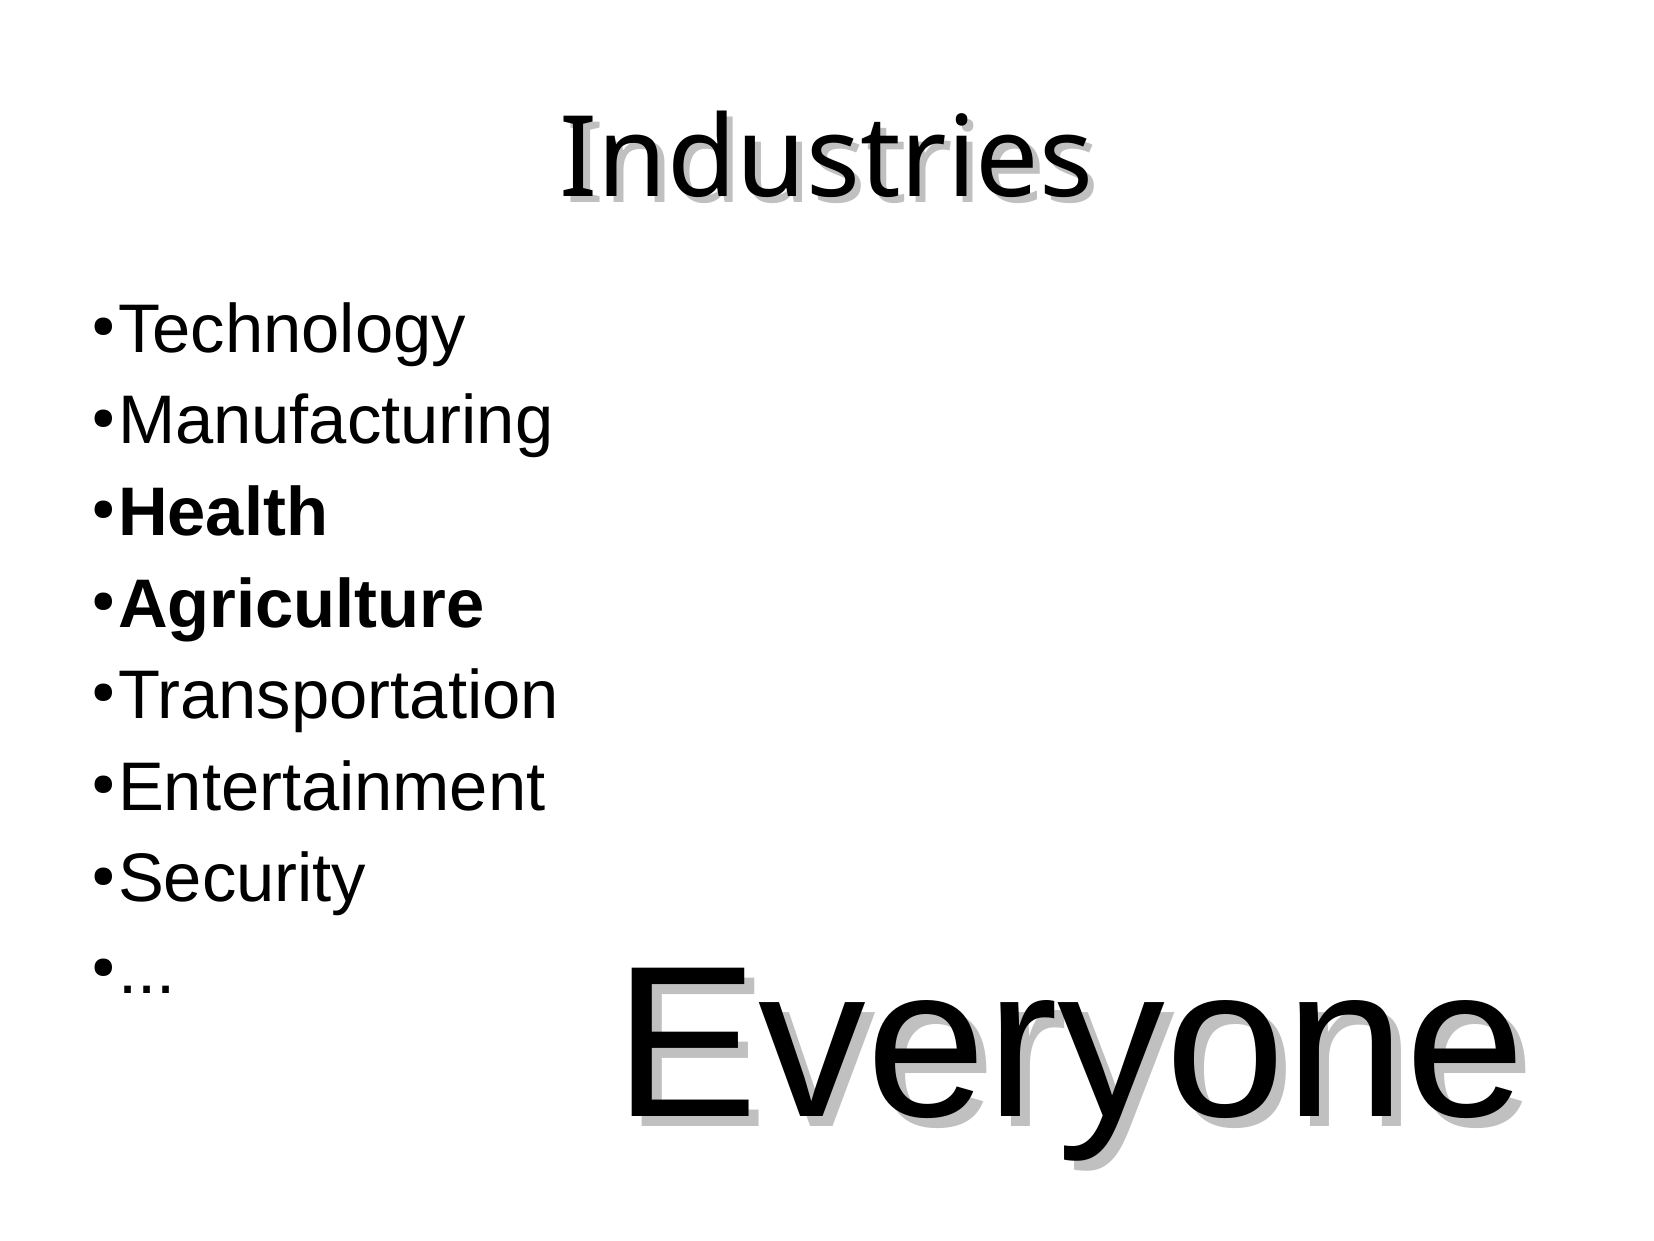

# Industries
Technology
Manufacturing
Health
Agriculture
Transportation
Entertainment
Security
...
Everyone